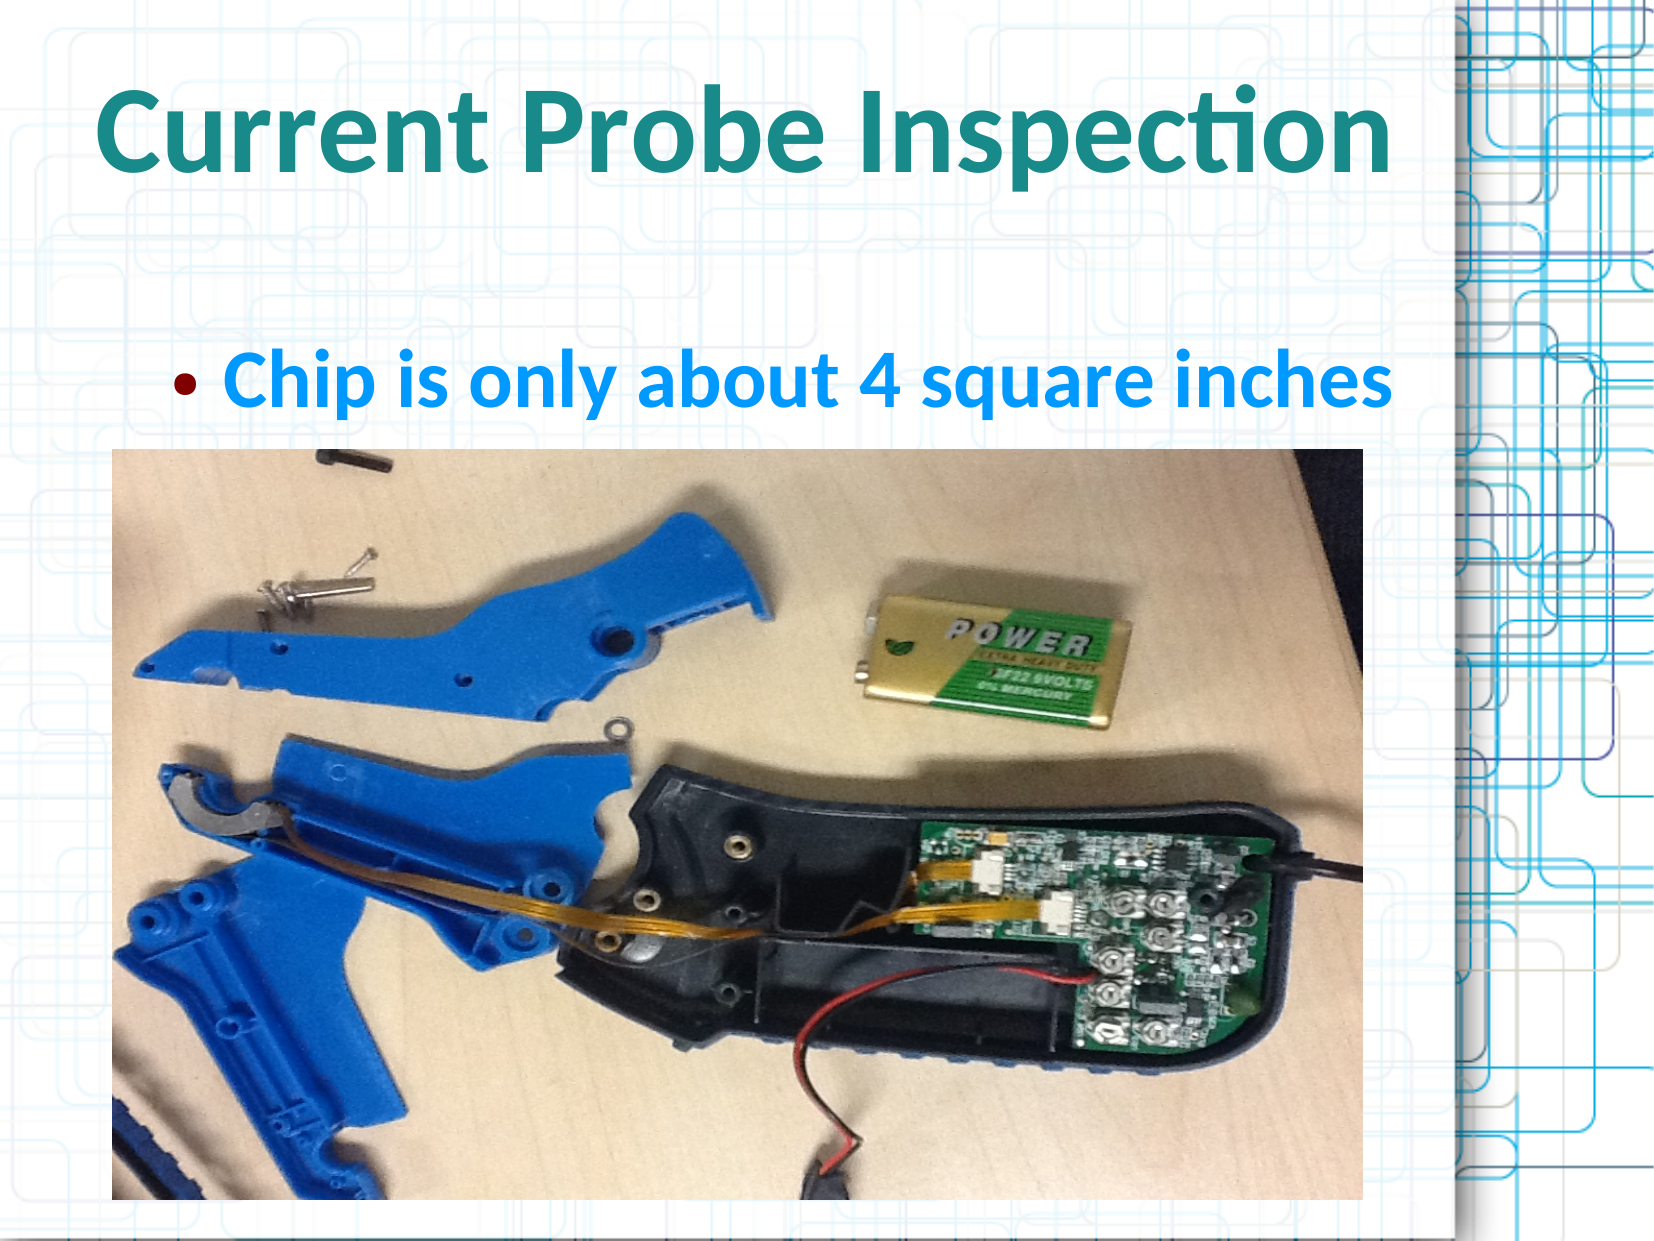

Current Probe Inspection
# Chip is only about 4 square inches